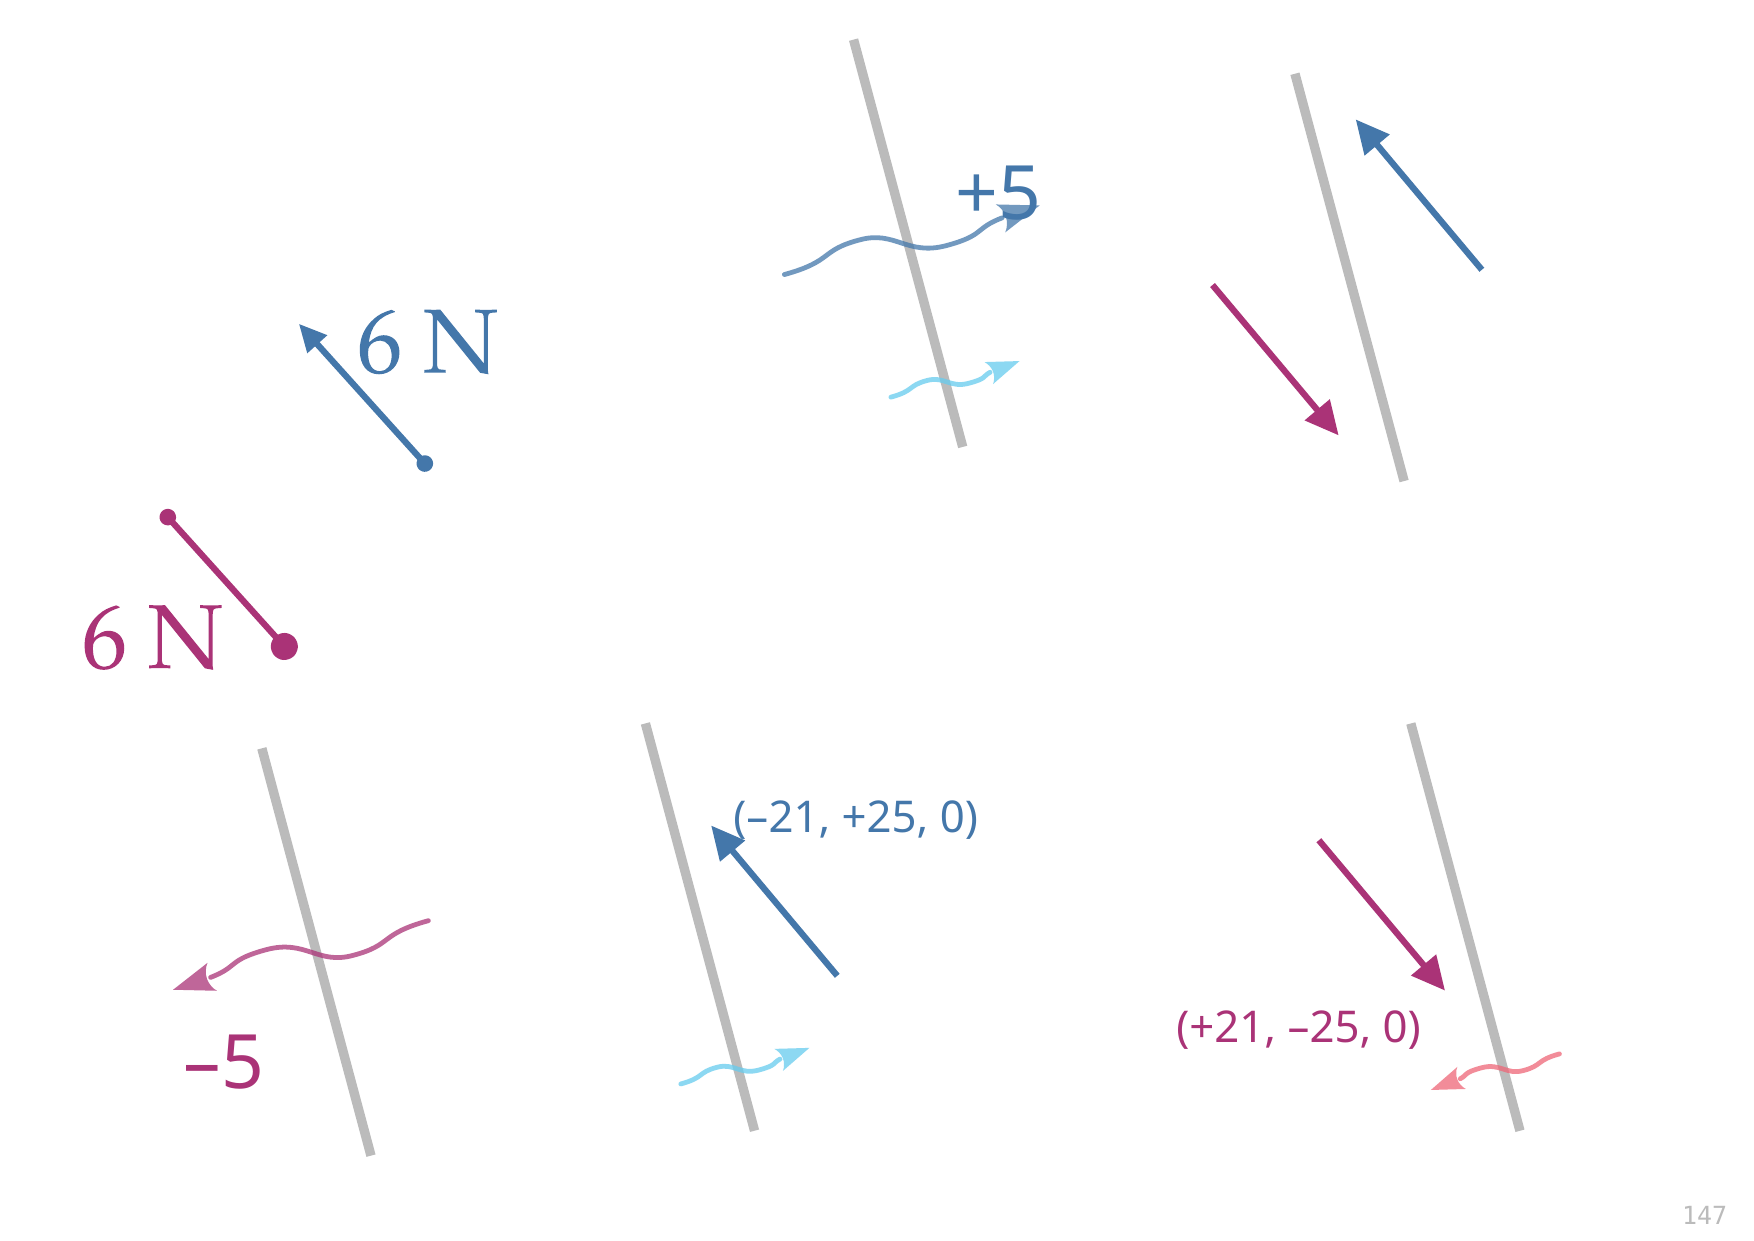

+5
(–21, +25, 0)
(+21, –25, 0)
–5